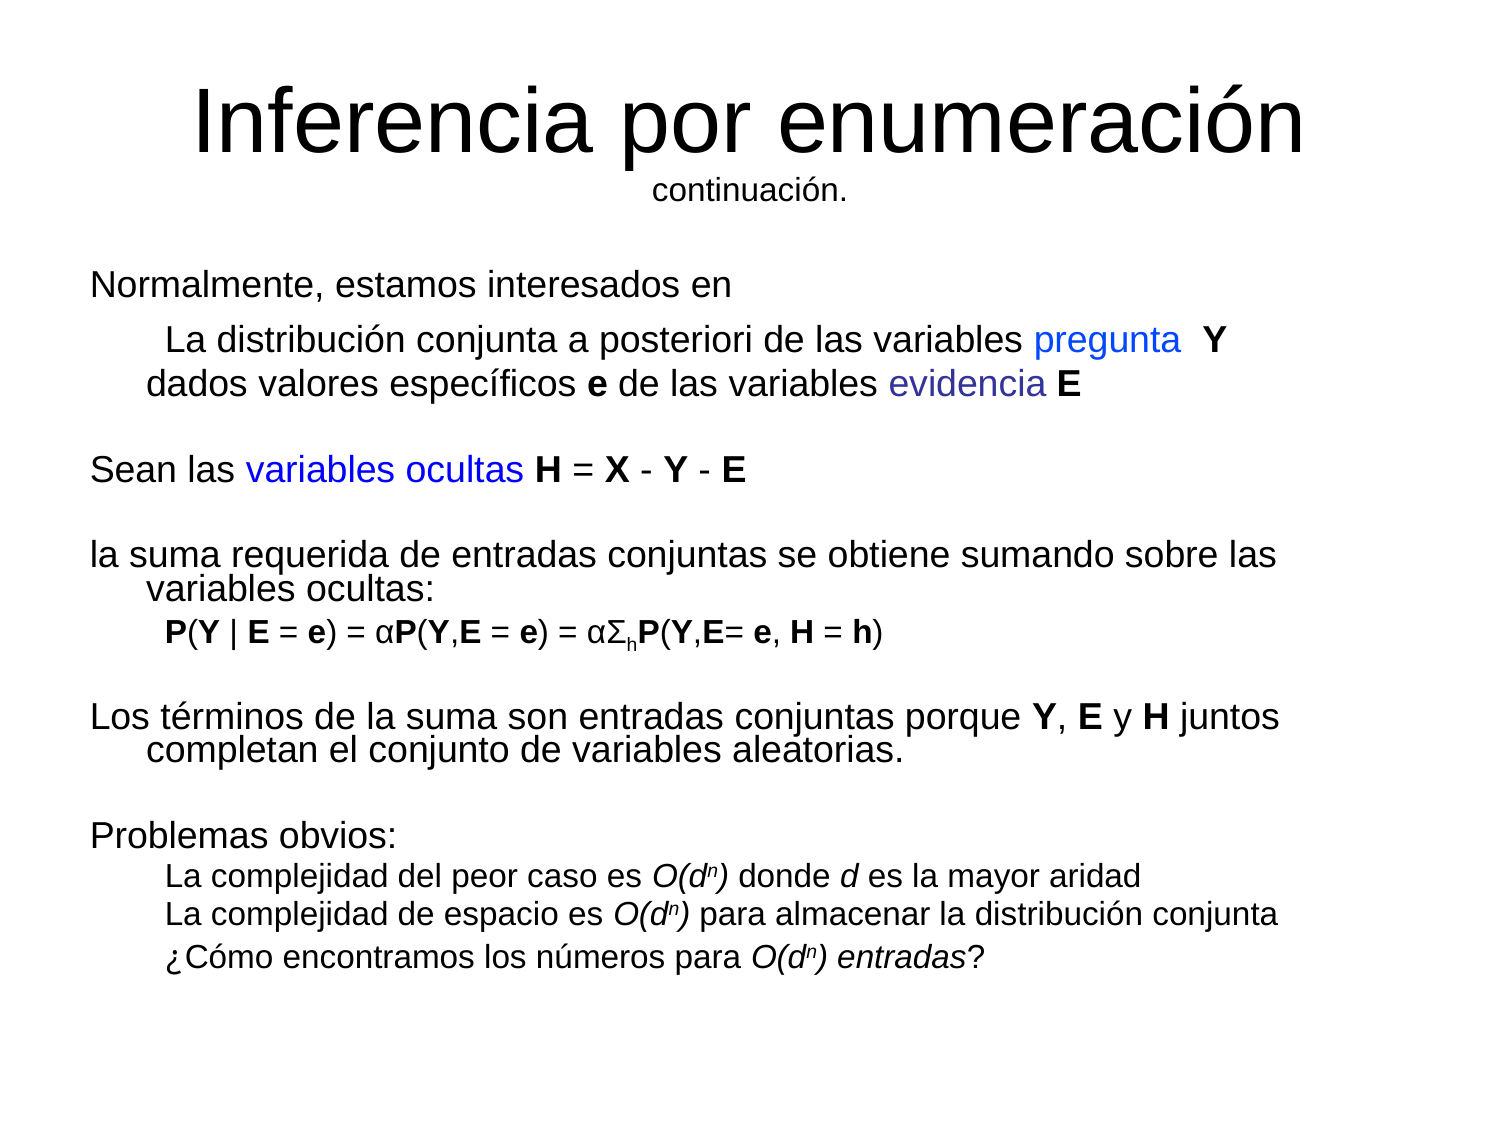

# Inferencia por enumeración continuación.
Normalmente, estamos interesados en
La distribución conjunta a posteriori de las variables pregunta Y
	dados valores específicos e de las variables evidencia E
Sean las variables ocultas H = X - Y - E
la suma requerida de entradas conjuntas se obtiene sumando sobre las variables ocultas:
P(Y | E = e) = αP(Y,E = e) = αΣhP(Y,E= e, H = h)
Los términos de la suma son entradas conjuntas porque Y, E y H juntos completan el conjunto de variables aleatorias.
Problemas obvios:
La complejidad del peor caso es O(dn) donde d es la mayor aridad
La complejidad de espacio es O(dn) para almacenar la distribución conjunta
¿Cómo encontramos los números para O(dn) entradas?